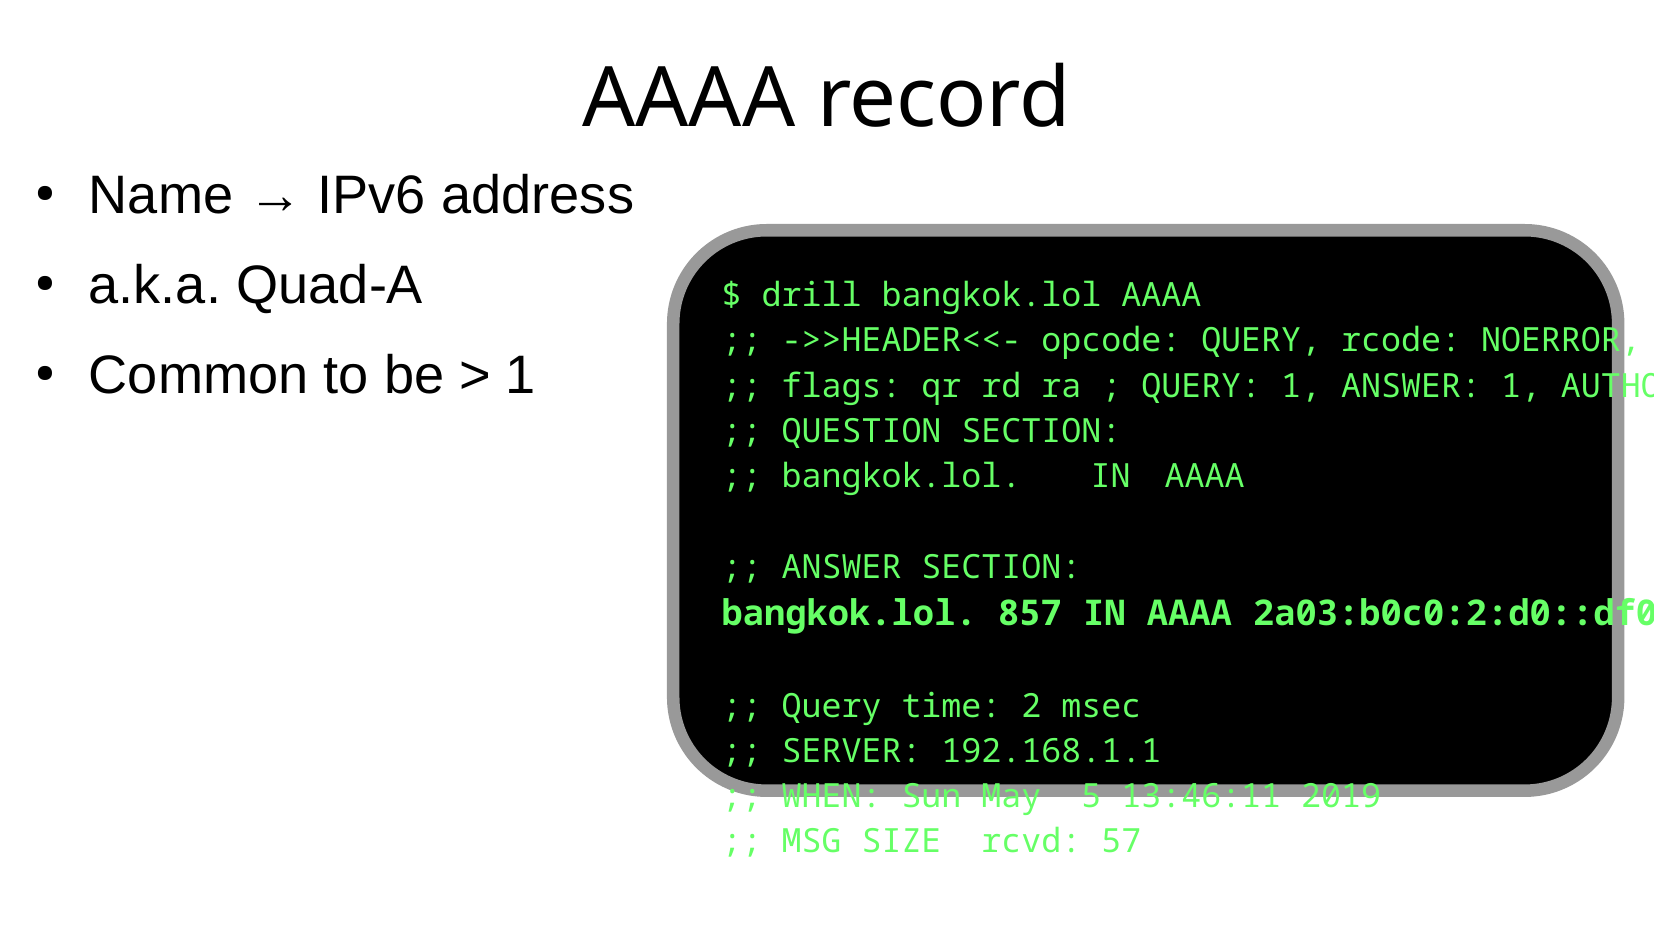

# AAAA record
Name → IPv6 address
a.k.a. Quad-A
Common to be > 1
$ drill bangkok.lol AAAA
;; ->>HEADER<<- opcode: QUERY, rcode: NOERROR, id: 5
;; flags: qr rd ra ; QUERY: 1, ANSWER: 1, AUTHORITY:
;; QUESTION SECTION:
;; bangkok.lol.	IN	AAAA
;; ANSWER SECTION:
bangkok.lol. 857 IN AAAA 2a03:b0c0:2:d0::df0:3001
;; Query time: 2 msec
;; SERVER: 192.168.1.1
;; WHEN: Sun May 5 13:46:11 2019
;; MSG SIZE rcvd: 57